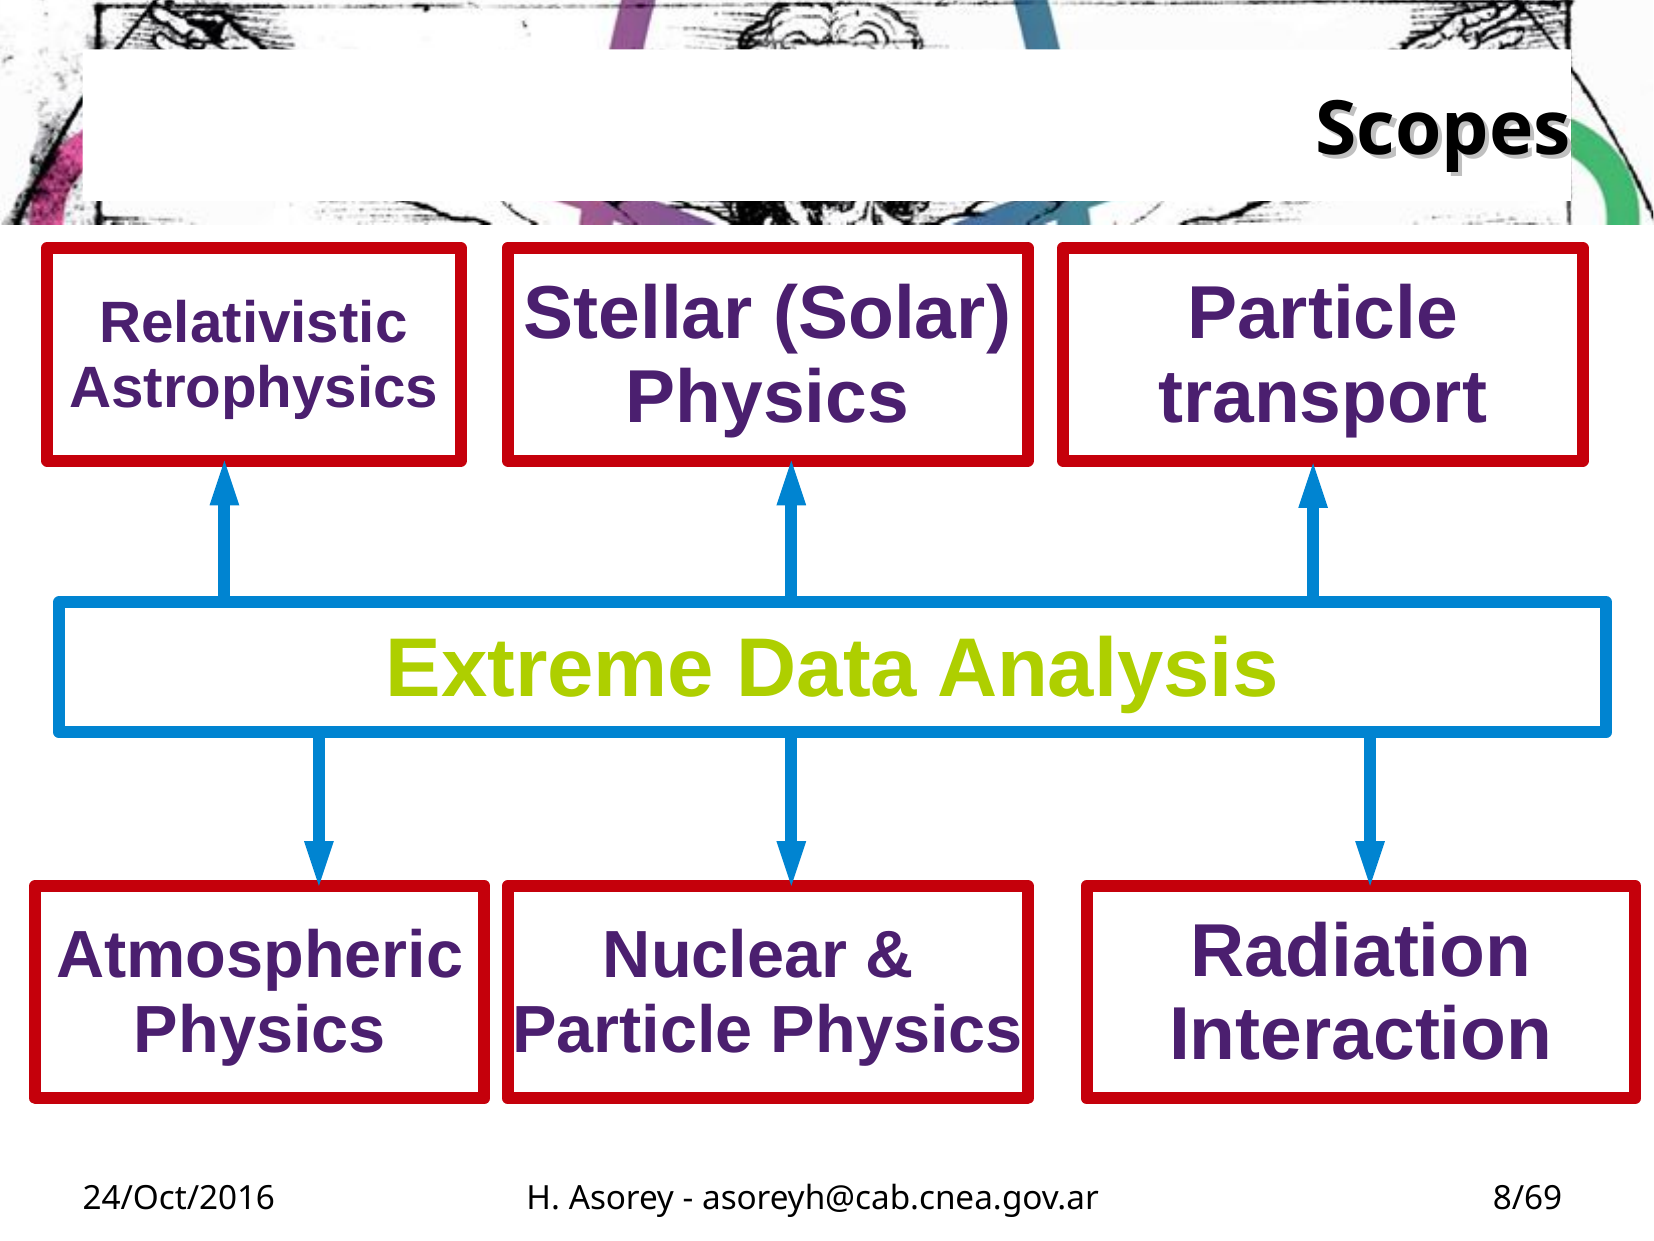

# Scopes
Relativistic
Astrophysics
Stellar (Solar)
Physics
Particle
transport
Extreme Data Analysis
Atmospheric
Physics
Nuclear &
Particle Physics
Radiation
Interaction
24/Oct/2016
H. Asorey - asoreyh@cab.cnea.gov.ar
8